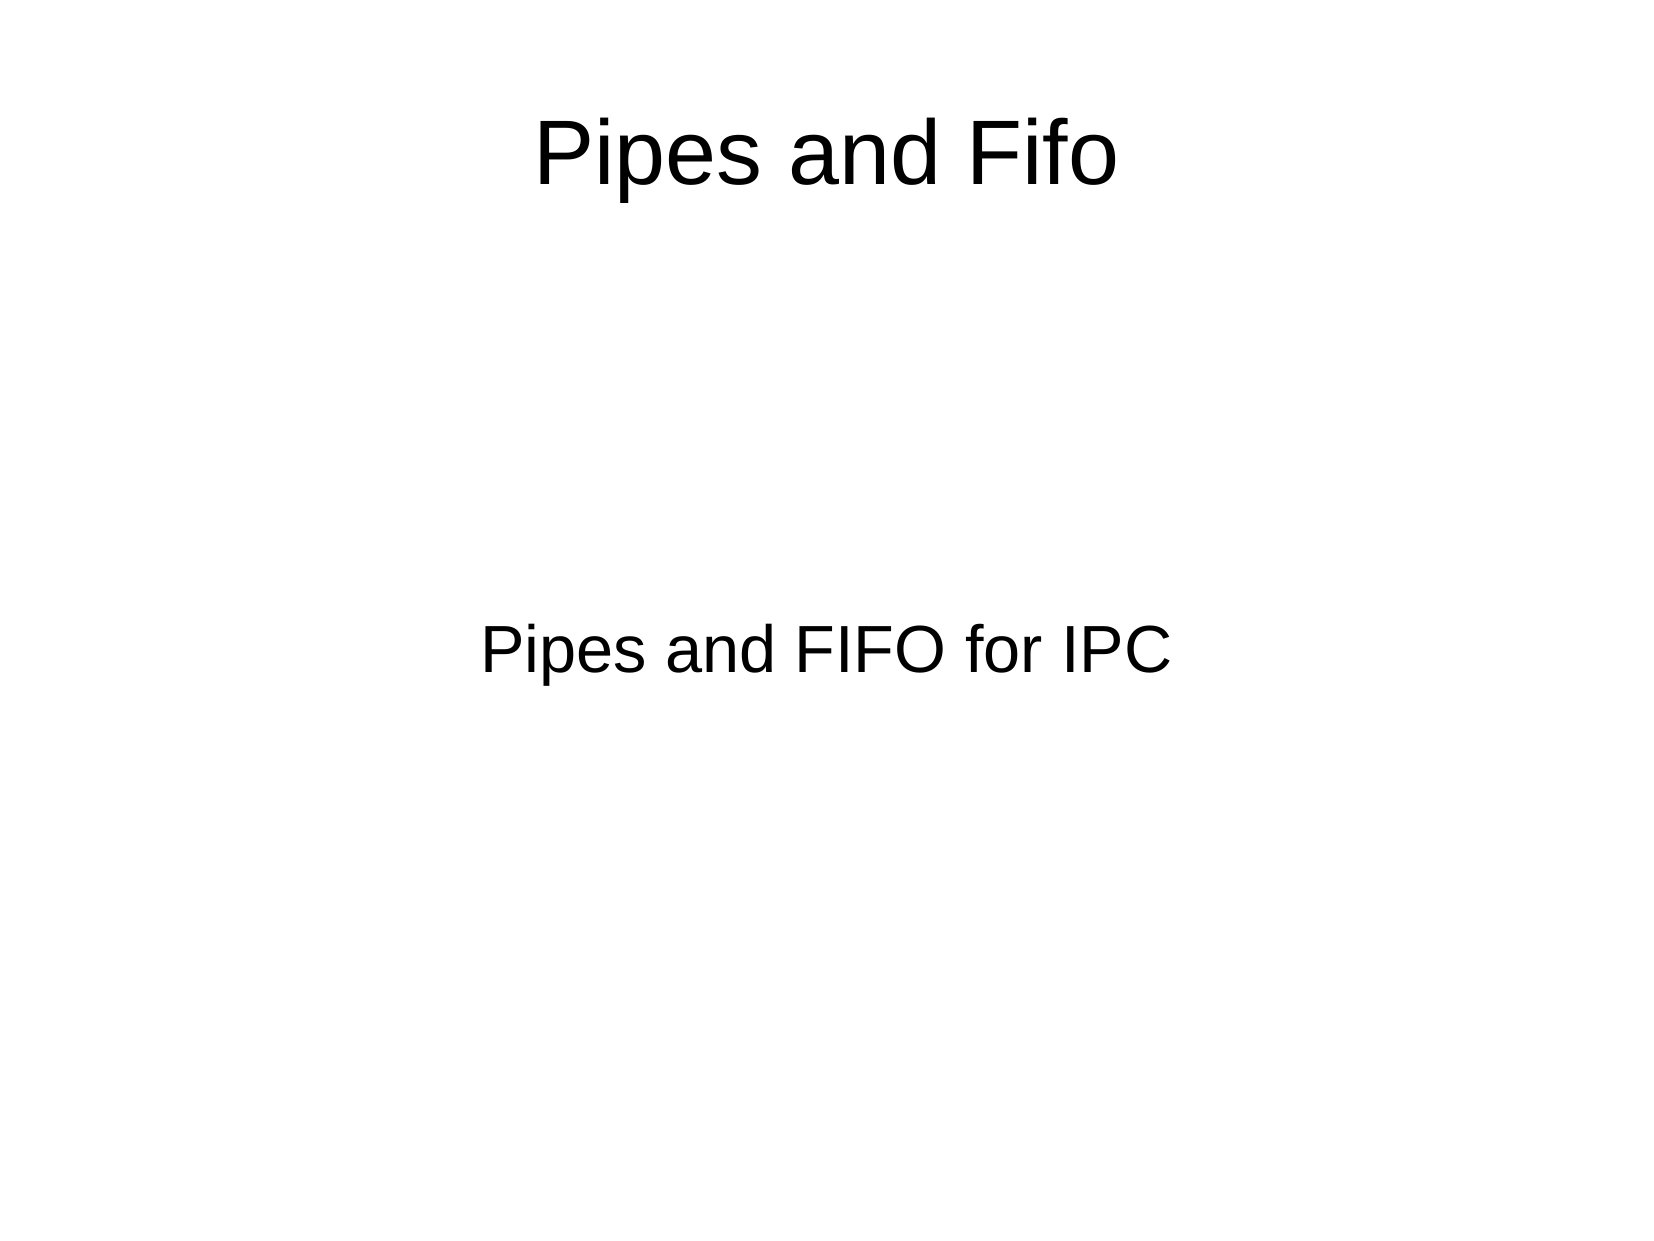

# Pipes and Fifo
Pipes and FIFO for IPC